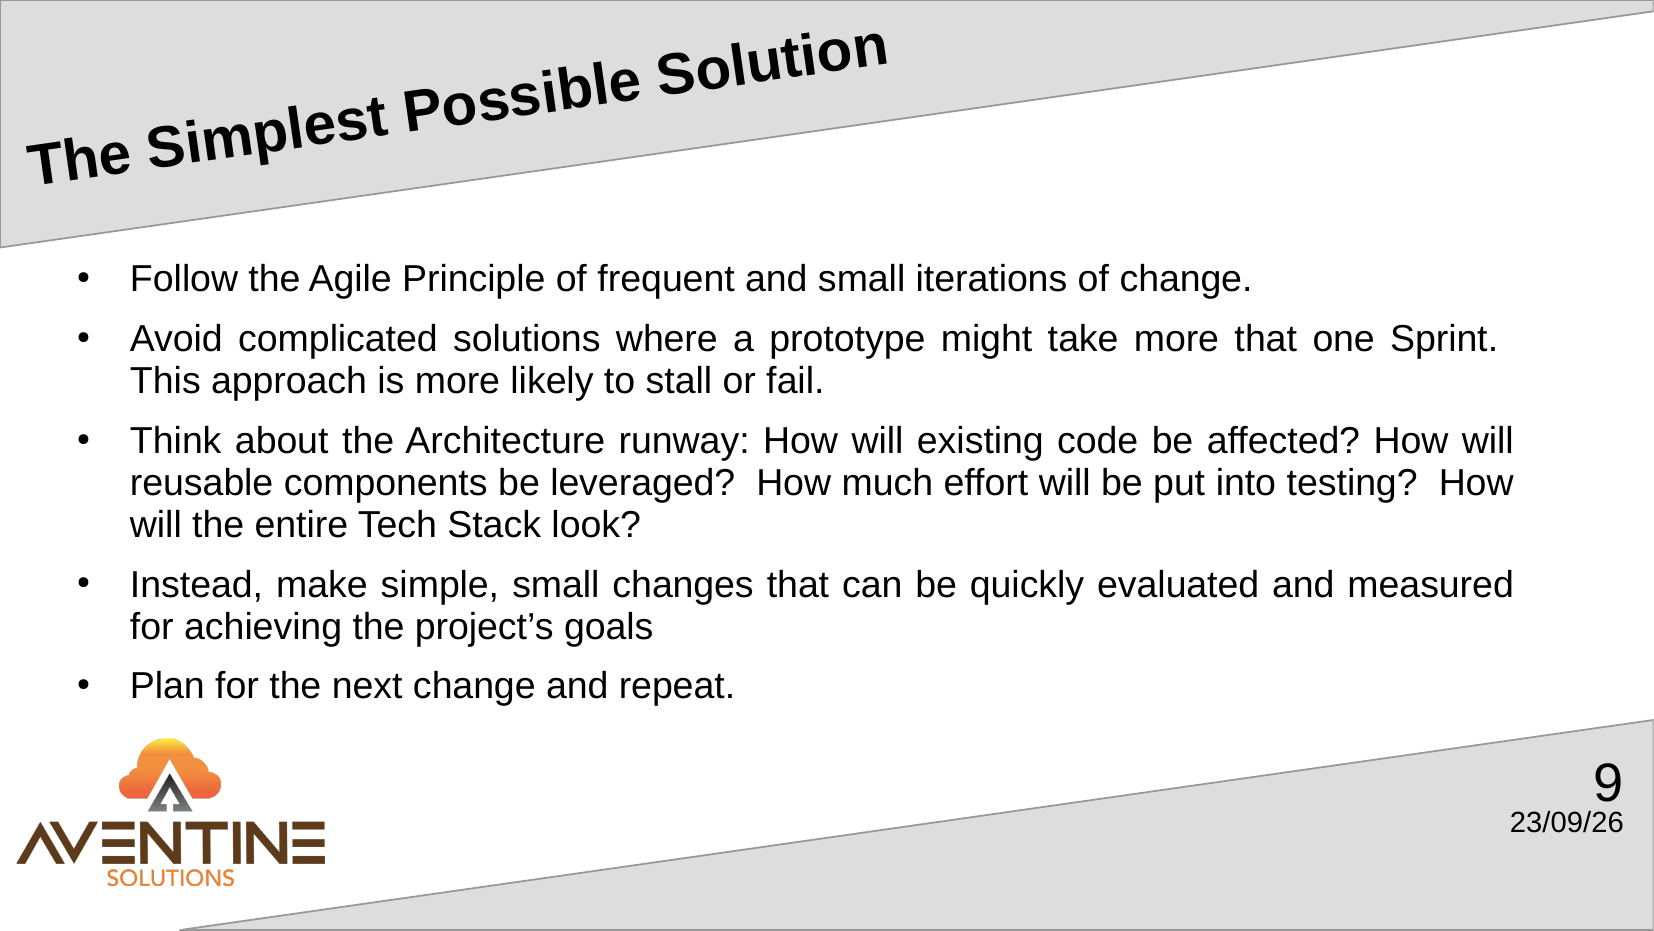

# The Simplest Possible Solution
Follow the Agile Principle of frequent and small iterations of change.
Avoid complicated solutions where a prototype might take more that one Sprint. This approach is more likely to stall or fail.
Think about the Architecture runway: How will existing code be affected? How will reusable components be leveraged? How much effort will be put into testing? How will the entire Tech Stack look?
Instead, make simple, small changes that can be quickly evaluated and measured for achieving the project’s goals
Plan for the next change and repeat.
9